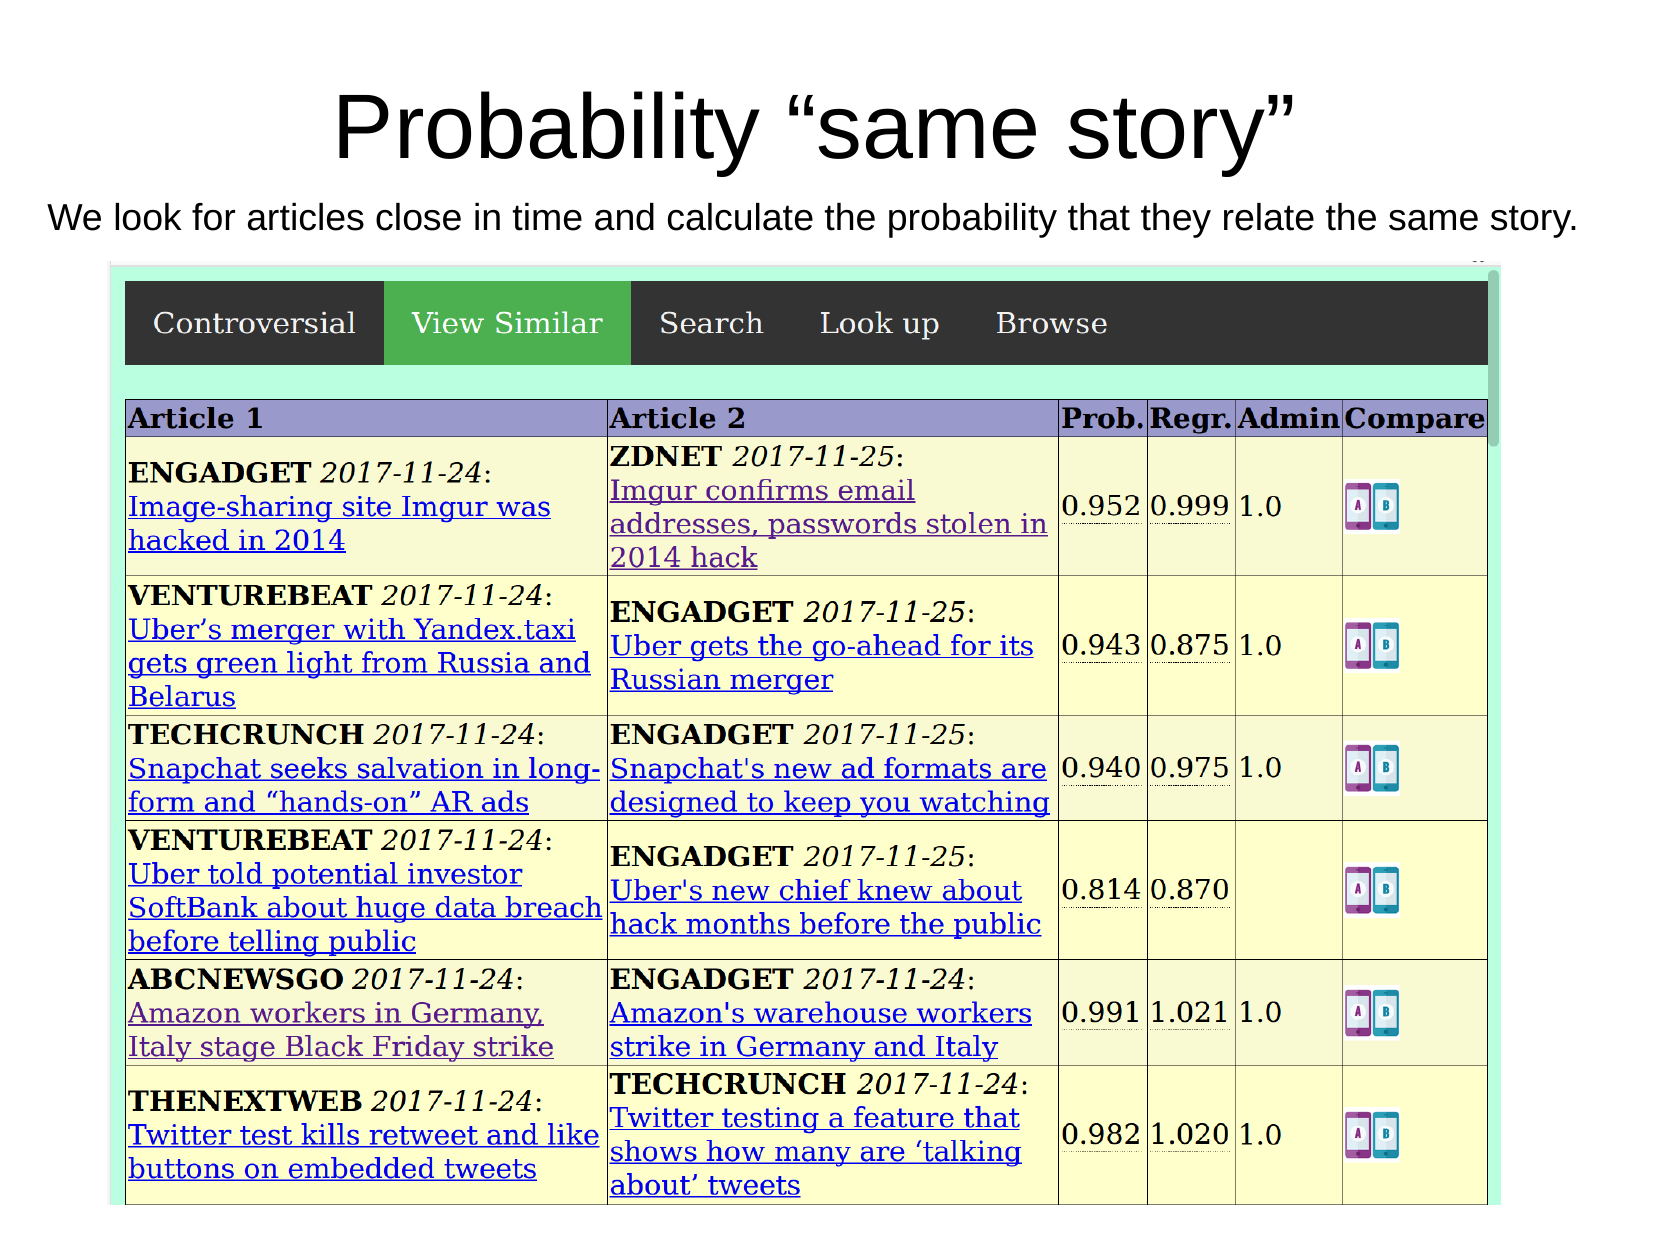

# Probability “same story”
We look for articles close in time and calculate the probability that they relate the same story.